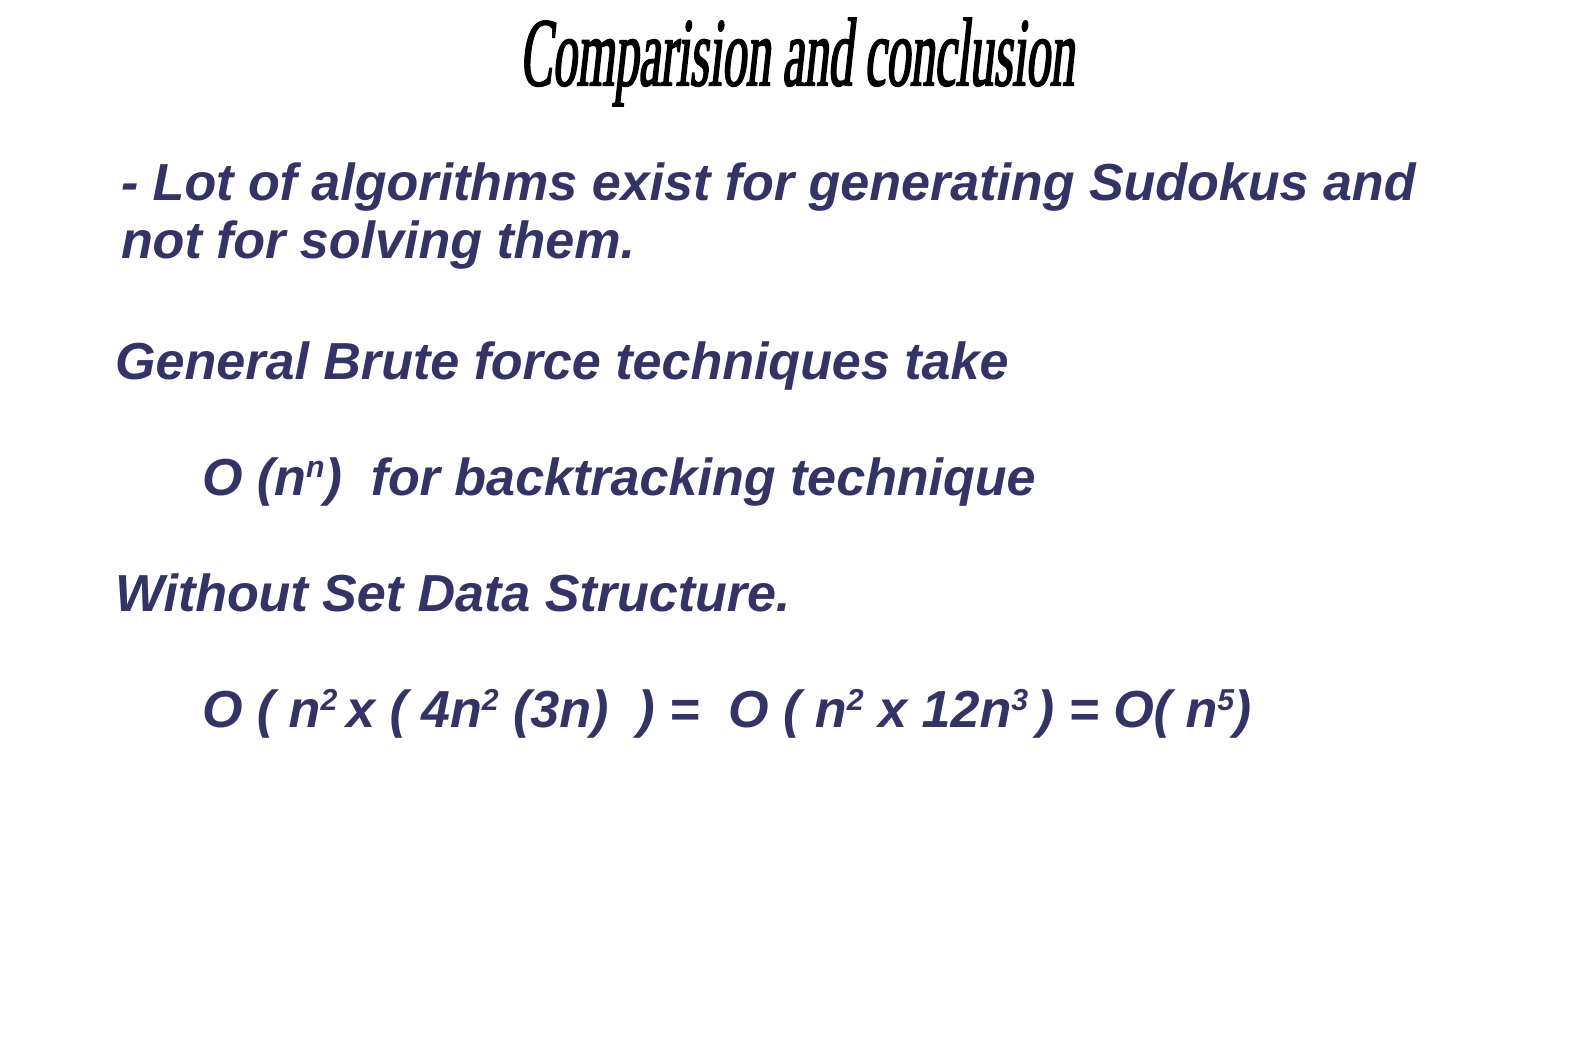

Comparision and conclusion
- Lot of algorithms exist for generating Sudokus and not for solving them.
General Brute force techniques take
 O (nn) for backtracking technique
Without Set Data Structure.
 O ( n2 x ( 4n2 (3n) ) = O ( n2 x 12n3 ) = O( n5)